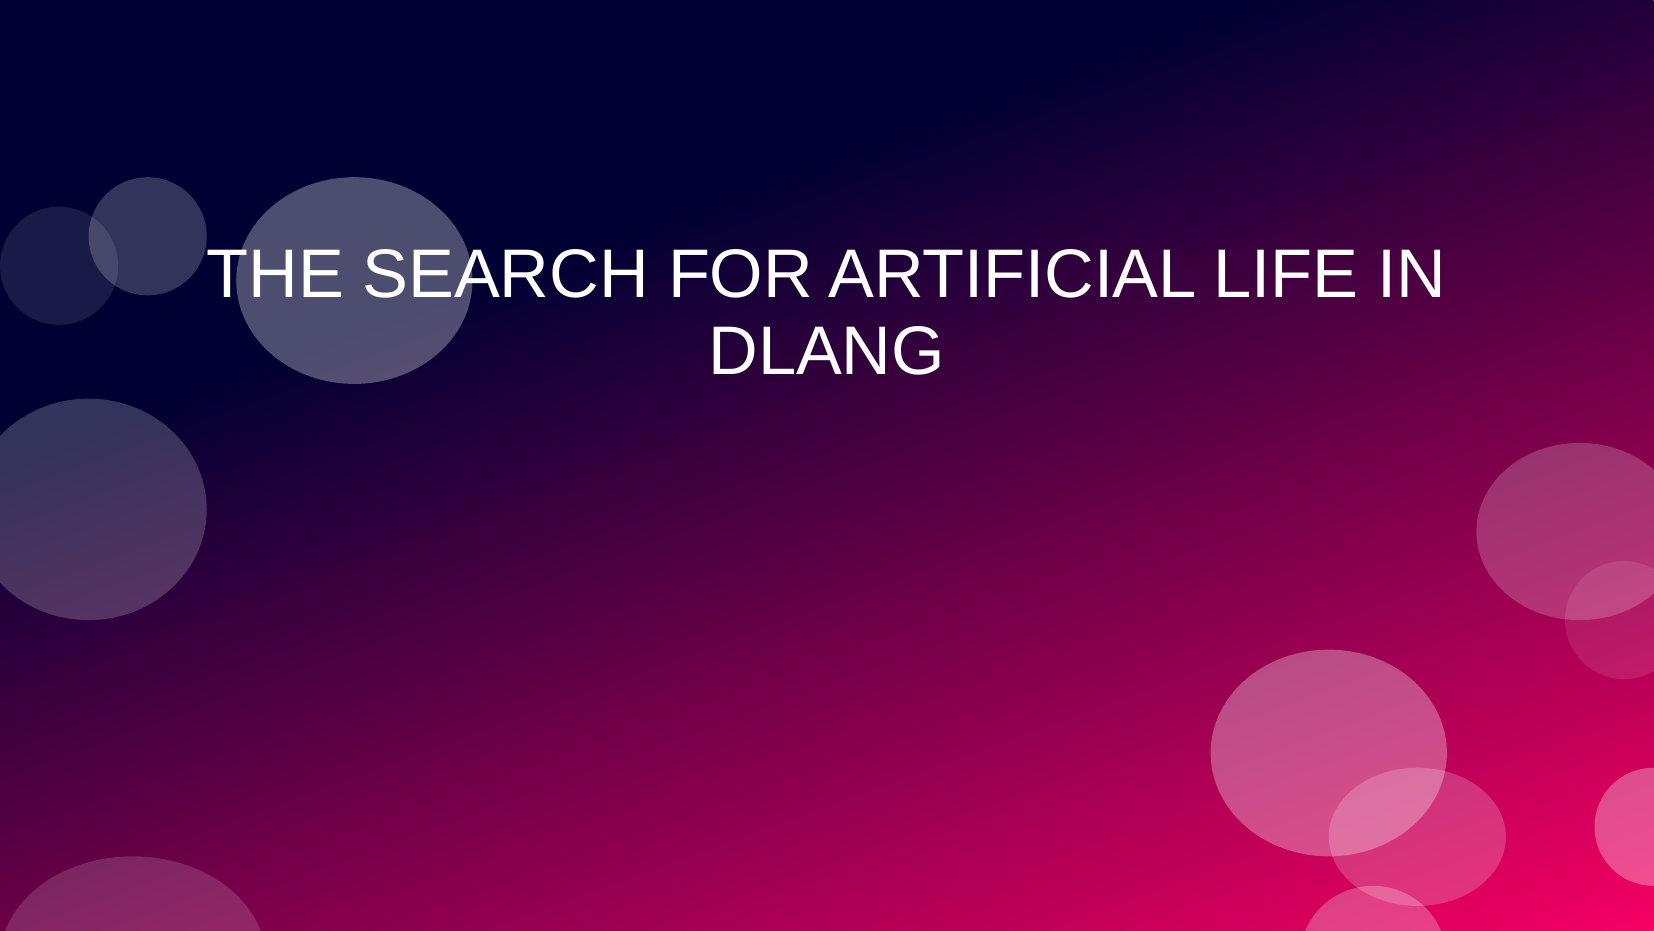

# THE SEARCH FOR ARTIFICIAL LIFE IN DLANG